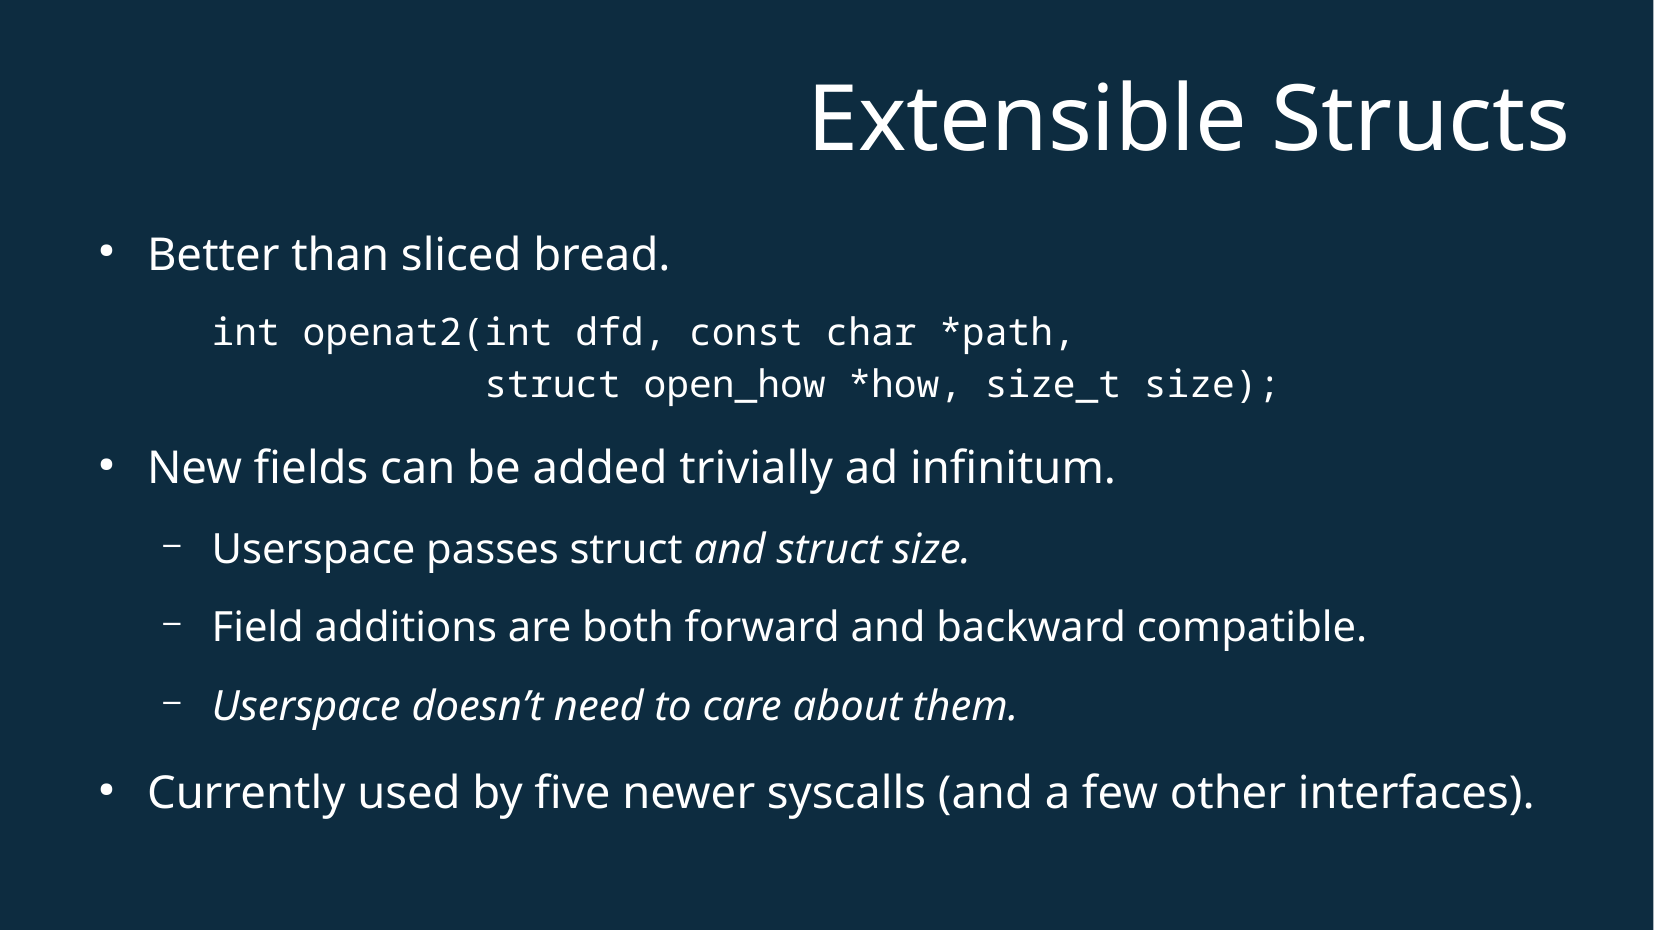

# Extensible Structs
Better than sliced bread.
int openat2(int dfd, const char *path,
 struct open_how *how, size_t size);
New fields can be added trivially ad infinitum.
Userspace passes struct and struct size.
Field additions are both forward and backward compatible.
Userspace doesn’t need to care about them.
Currently used by five newer syscalls (and a few other interfaces).